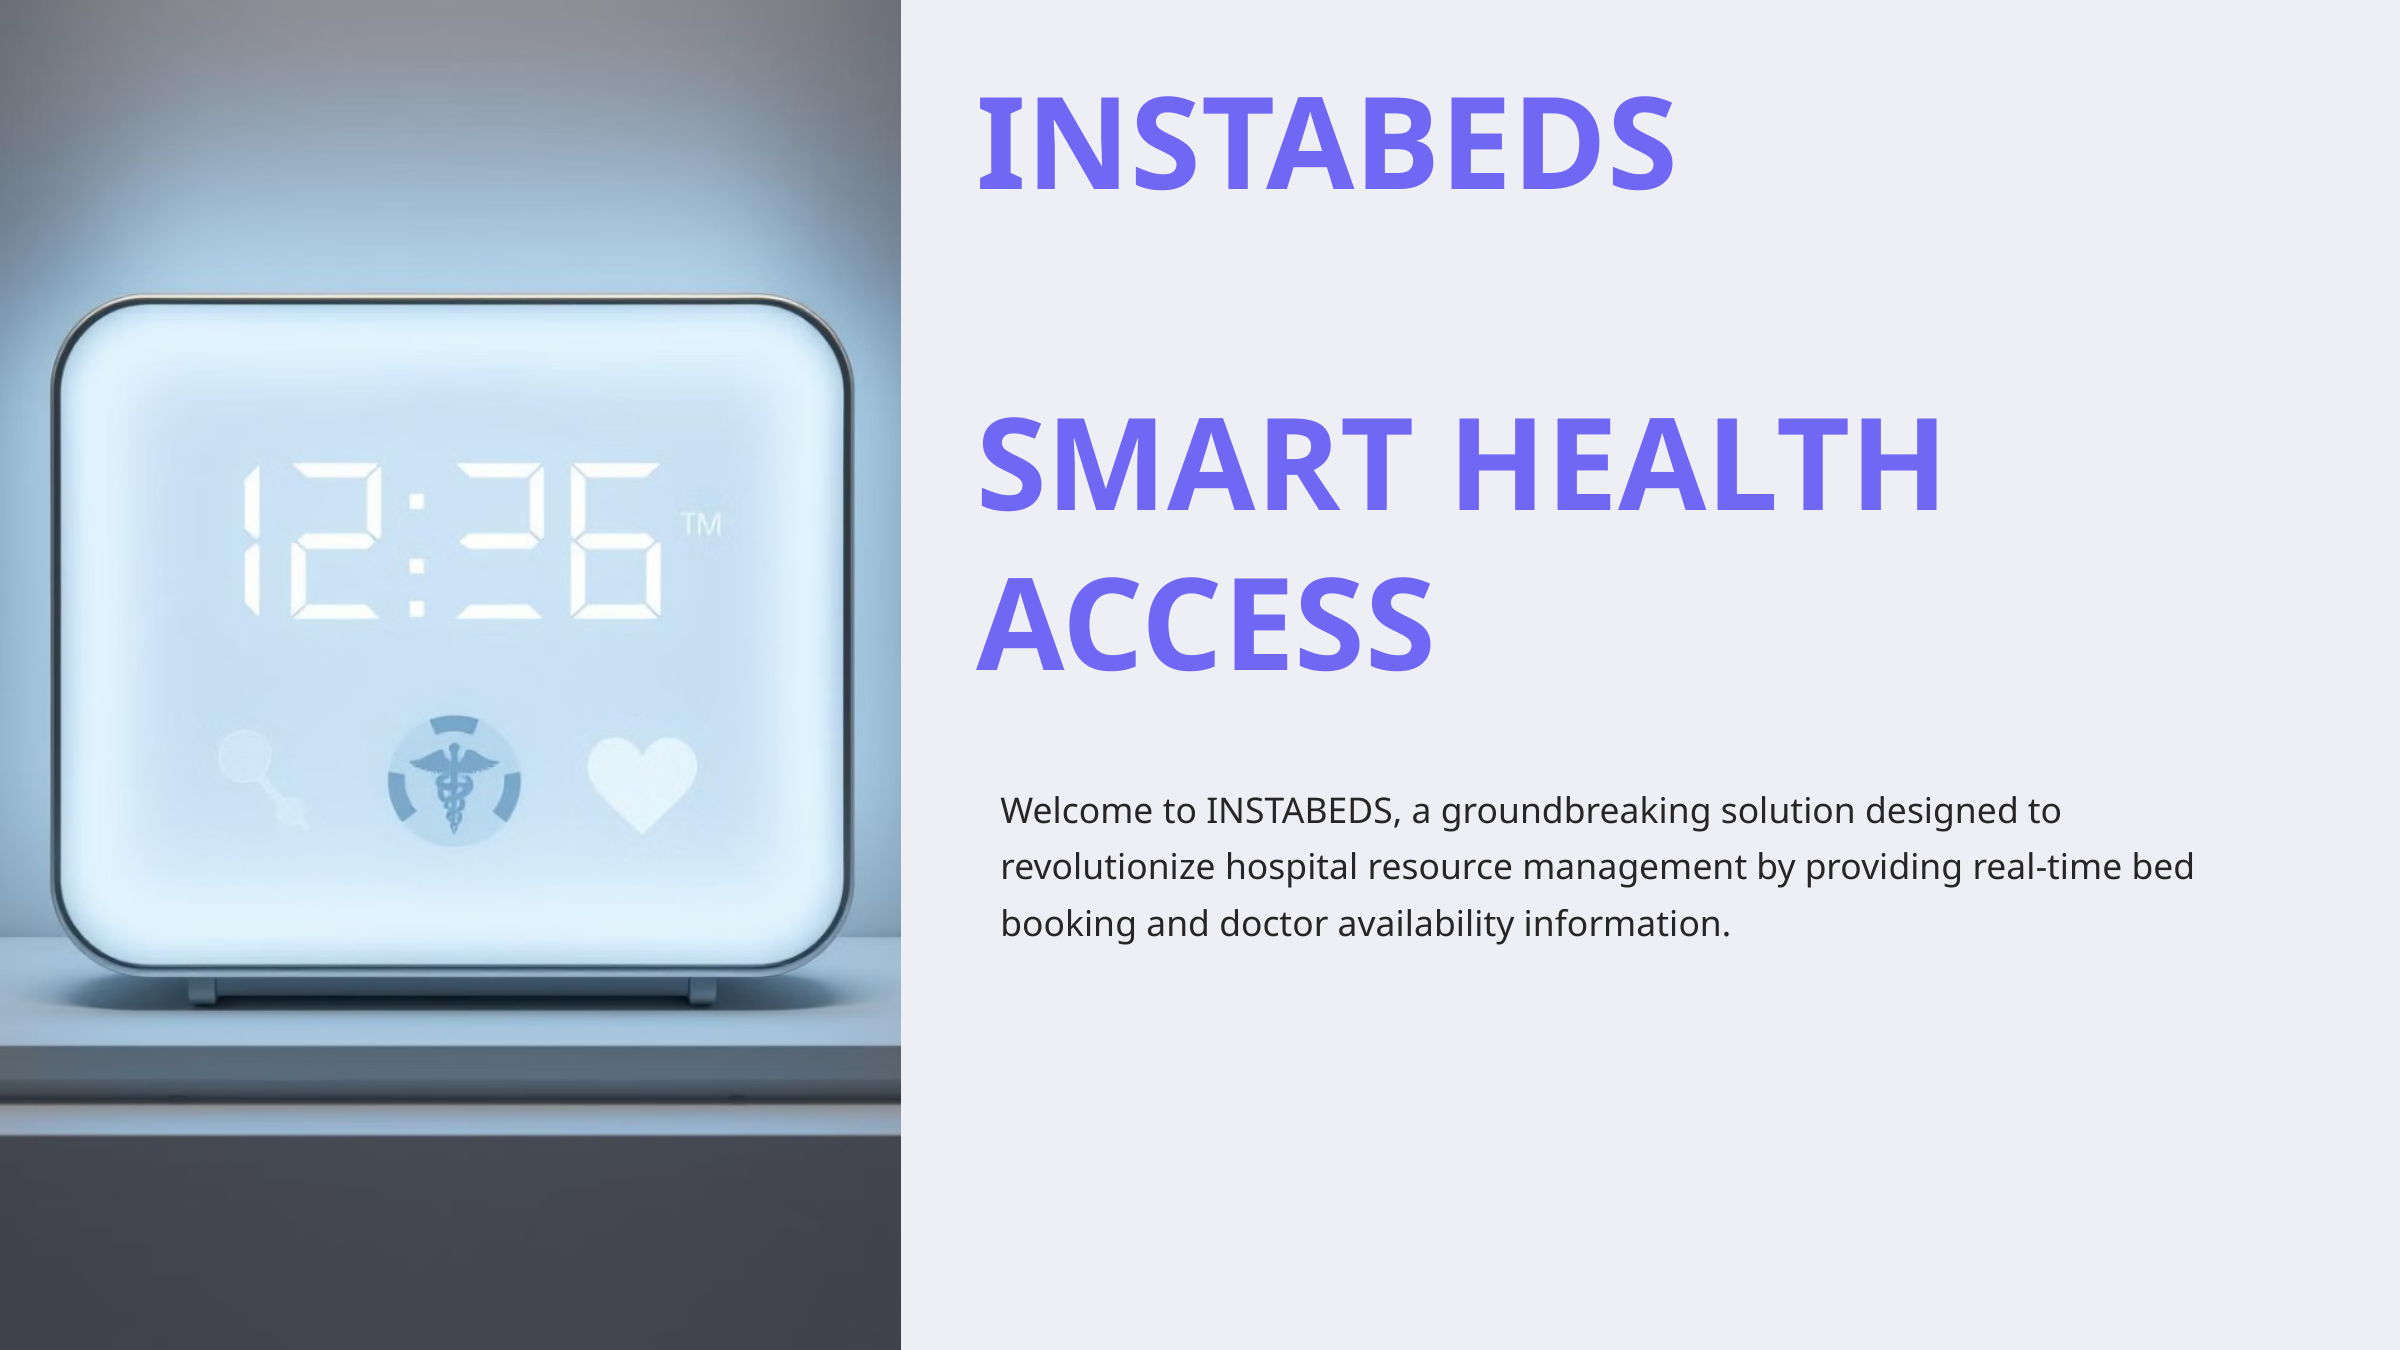

INSTABEDS
SMART HEALTH ACCESS
Welcome to INSTABEDS, a groundbreaking solution designed to revolutionize hospital resource management by providing real-time bed booking and doctor availability information.